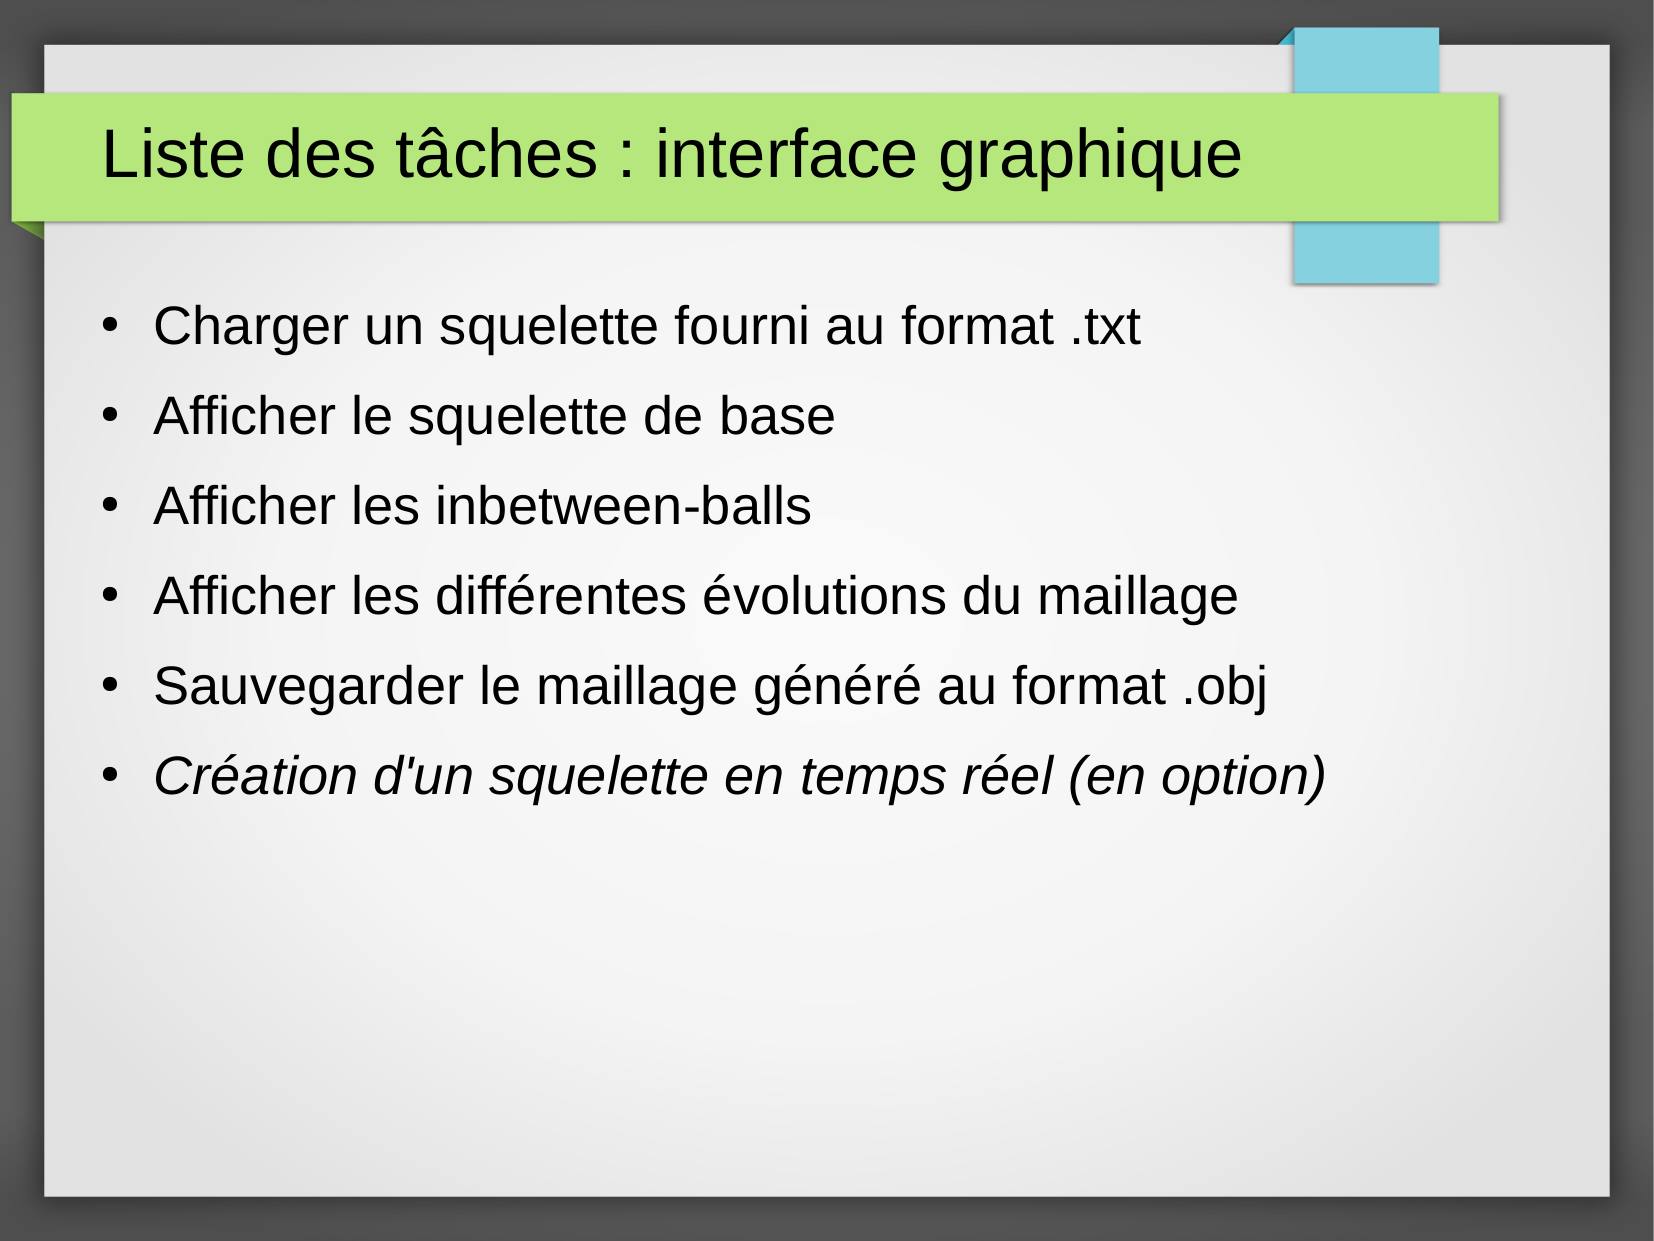

# Liste des tâches : interface graphique
Charger un squelette fourni au format .txt
Afficher le squelette de base
Afficher les inbetween-balls
Afficher les différentes évolutions du maillage
Sauvegarder le maillage généré au format .obj
Création d'un squelette en temps réel (en option)